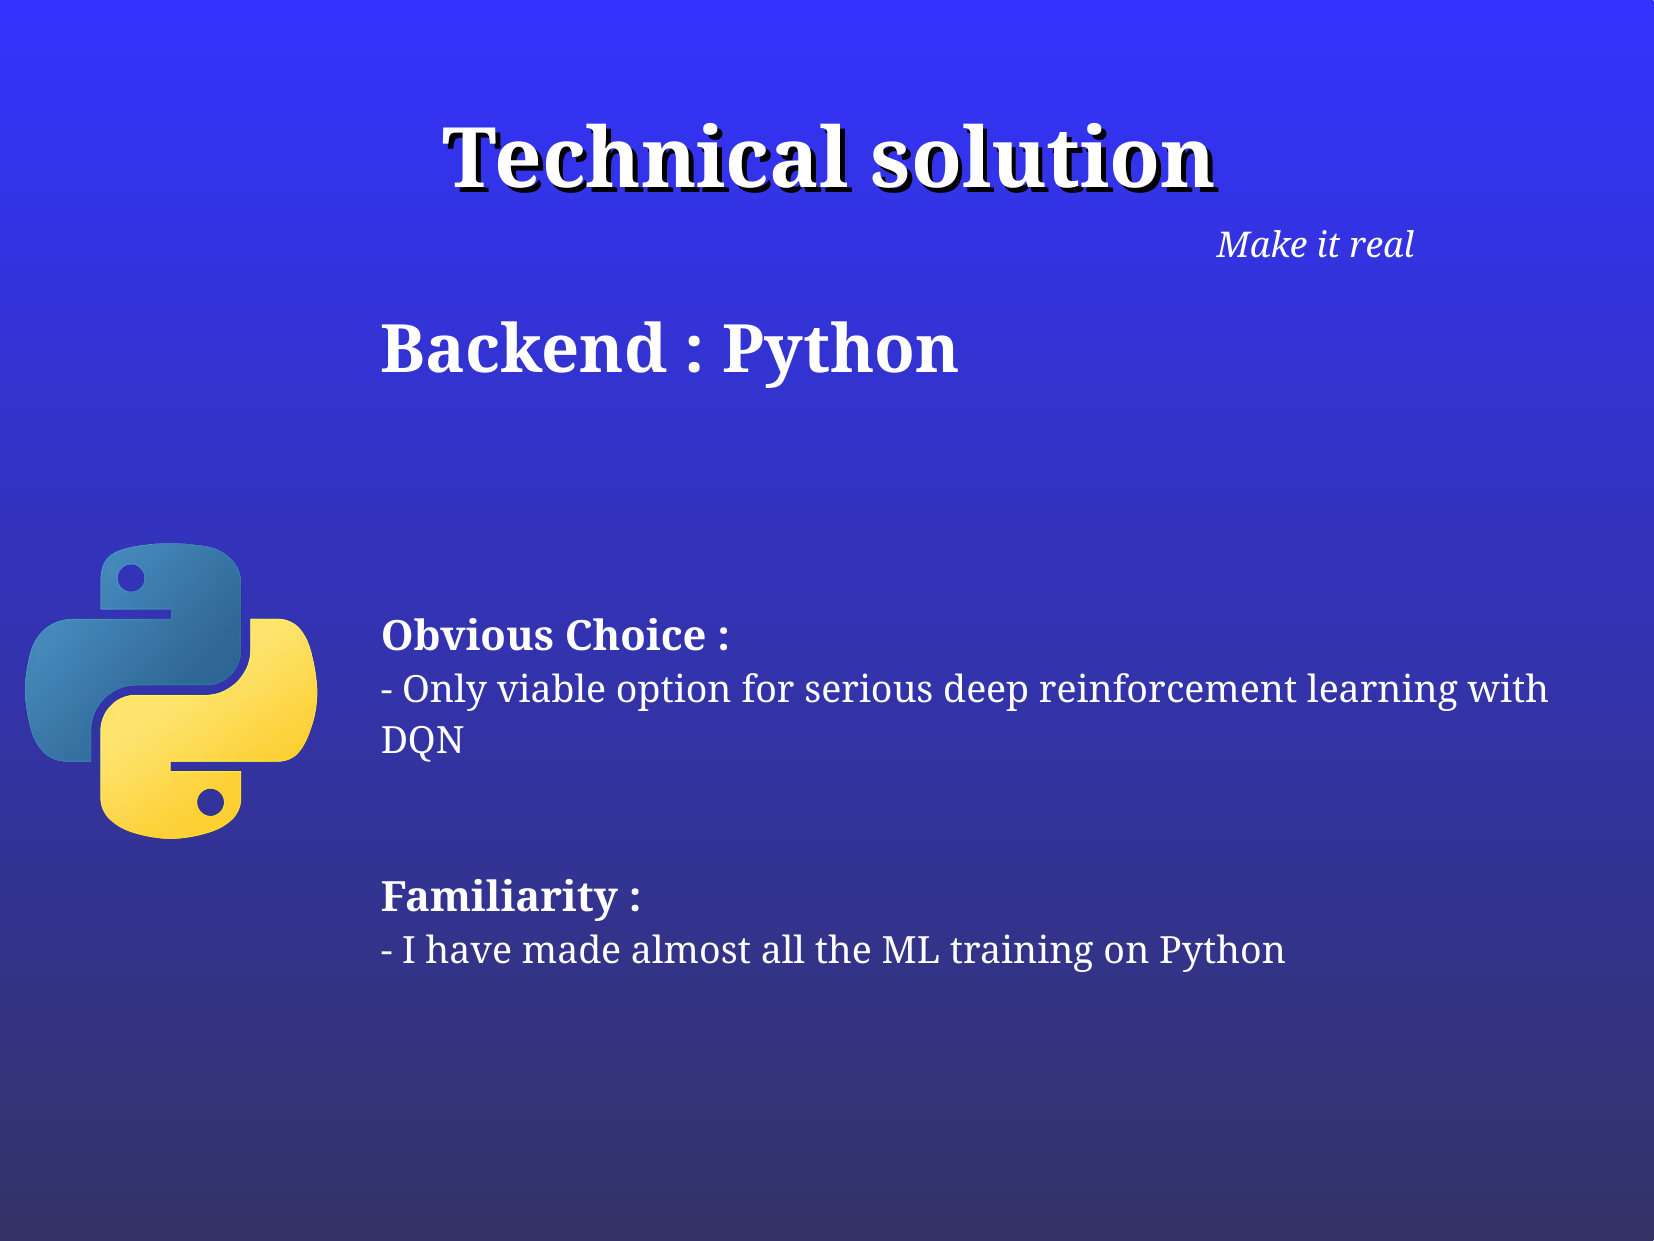

Technical solution
Make it real
Backend : Python
Obvious Choice :
- Only viable option for serious deep reinforcement learning with DQN
Familiarity :
- I have made almost all the ML training on Python